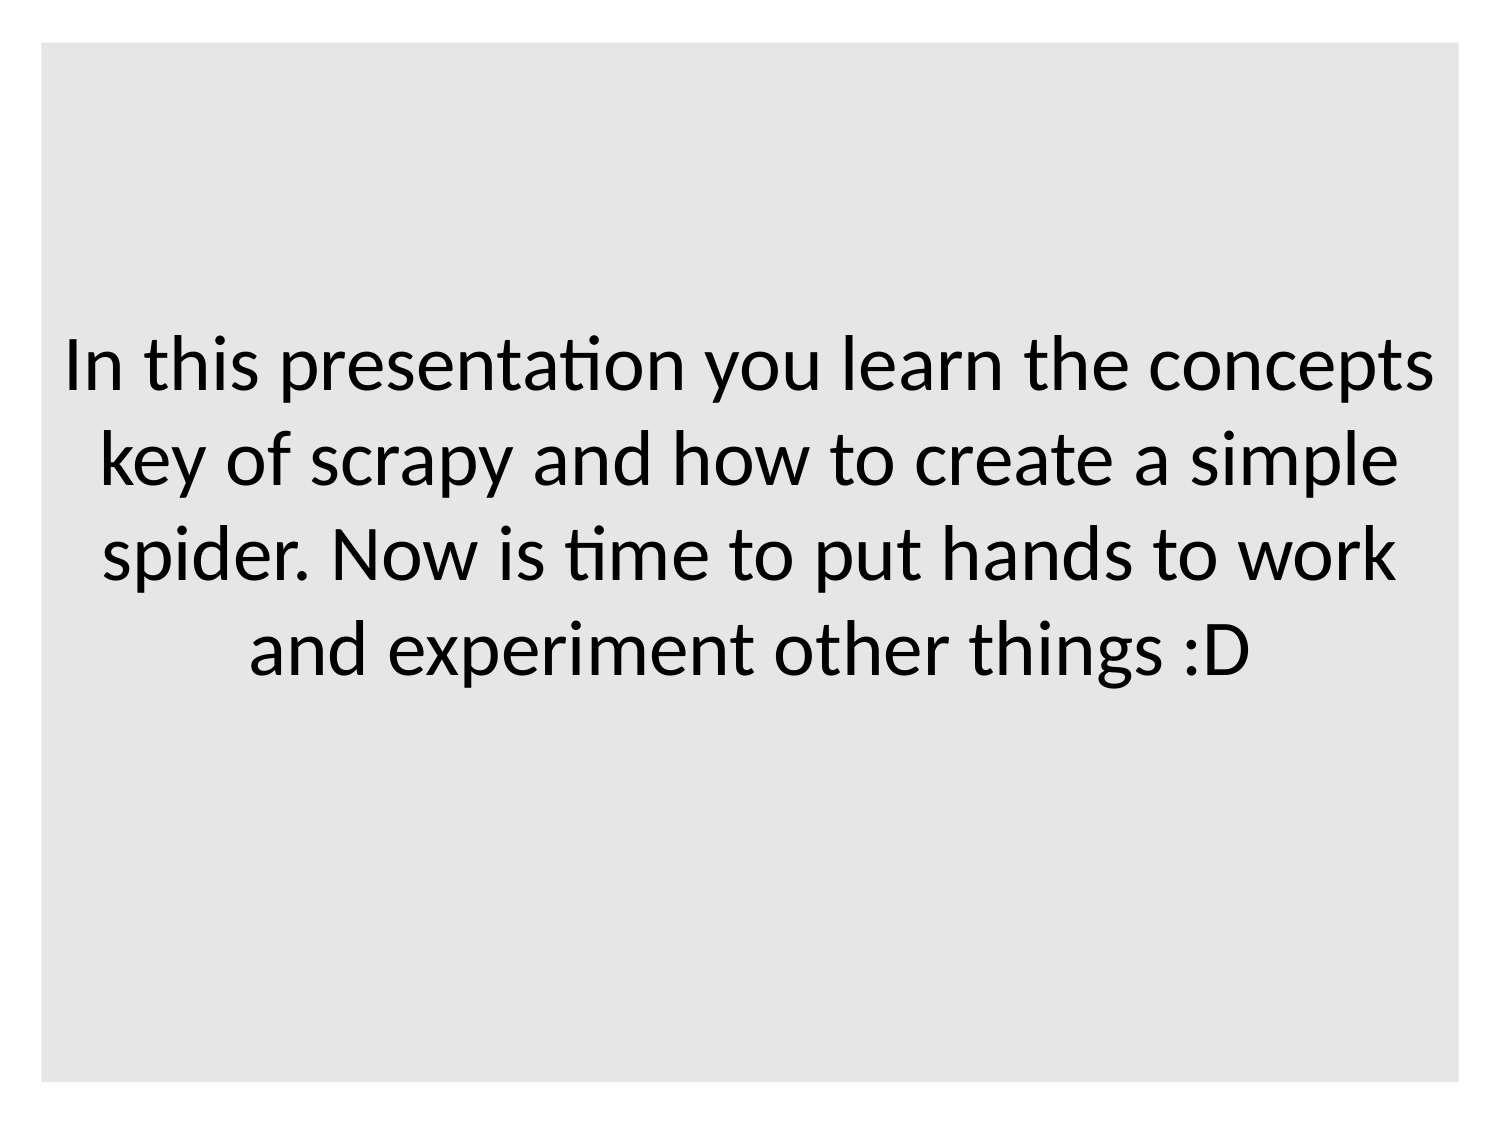

In this presentation you learn the concepts key of scrapy and how to create a simple spider. Now is time to put hands to work and experiment other things :D